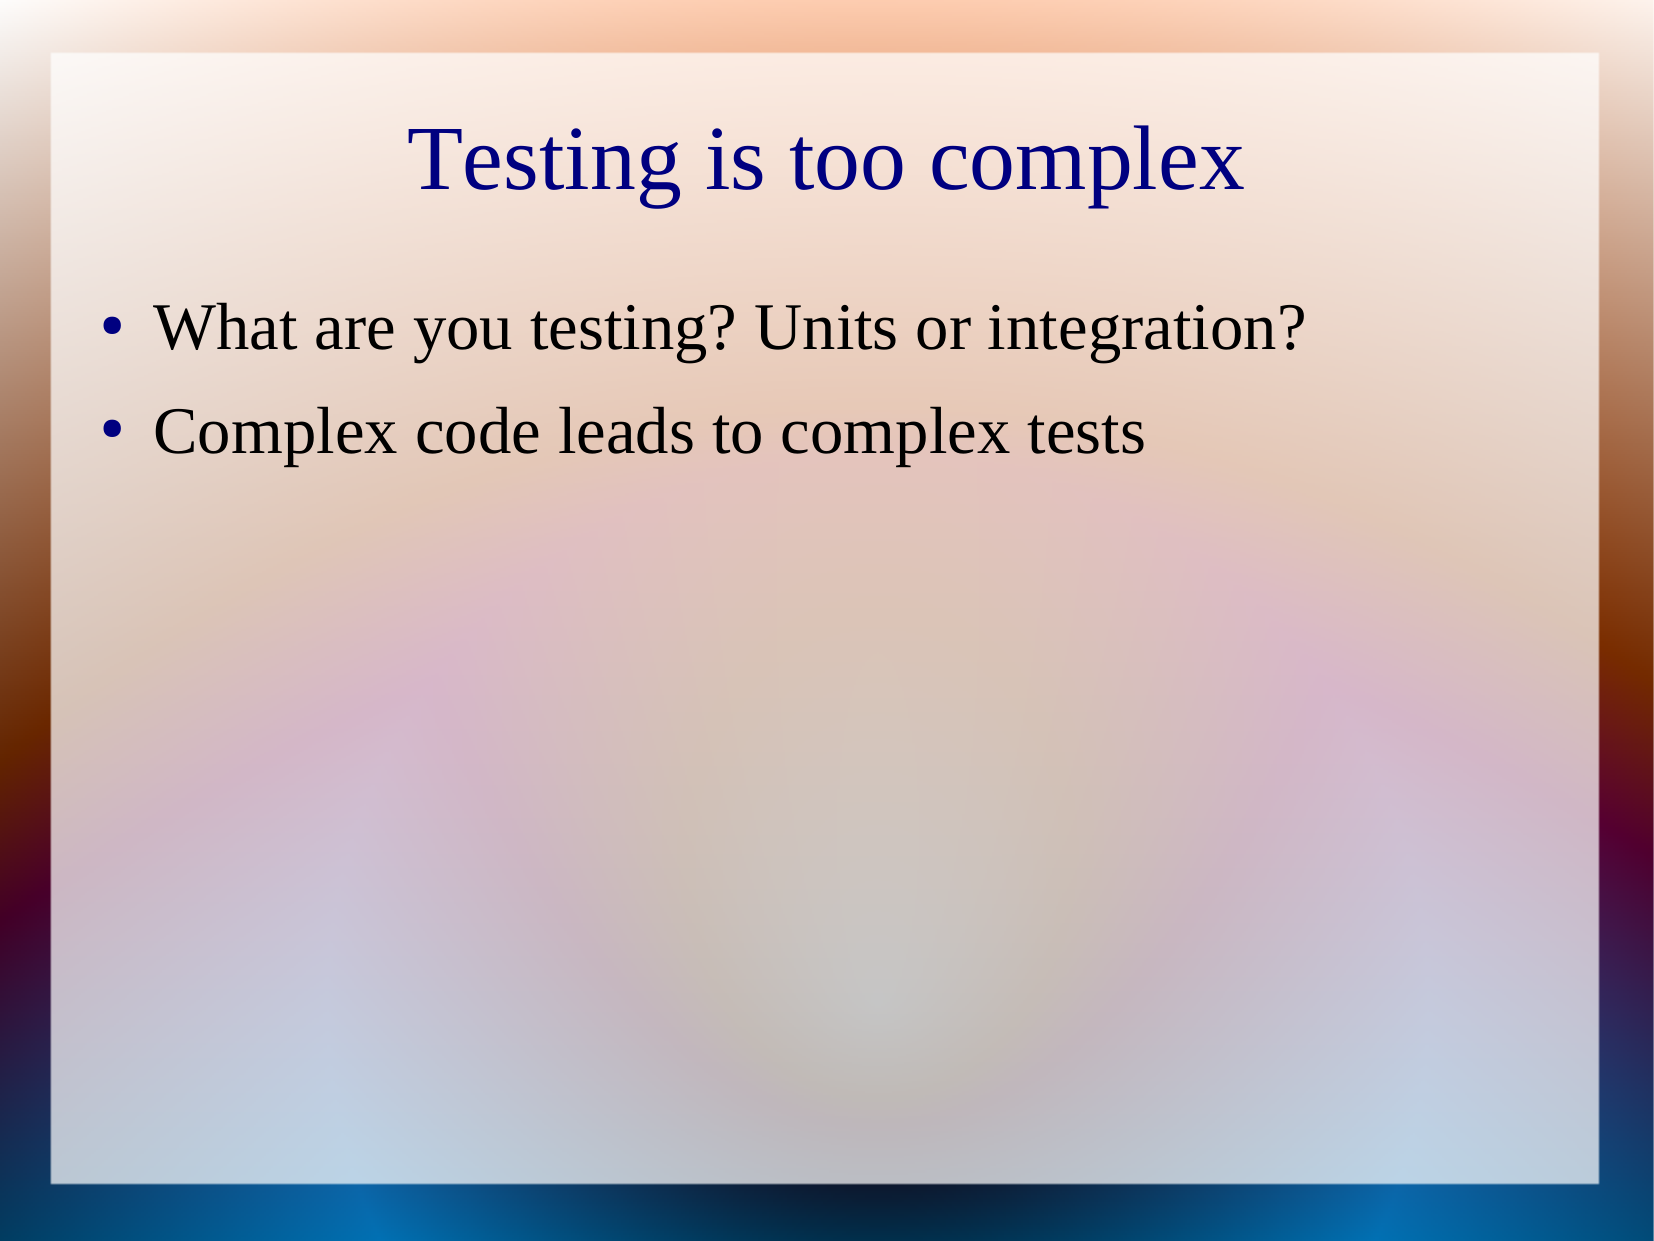

# Testing is too complex
What are you testing? Units or integration?
Complex code leads to complex tests